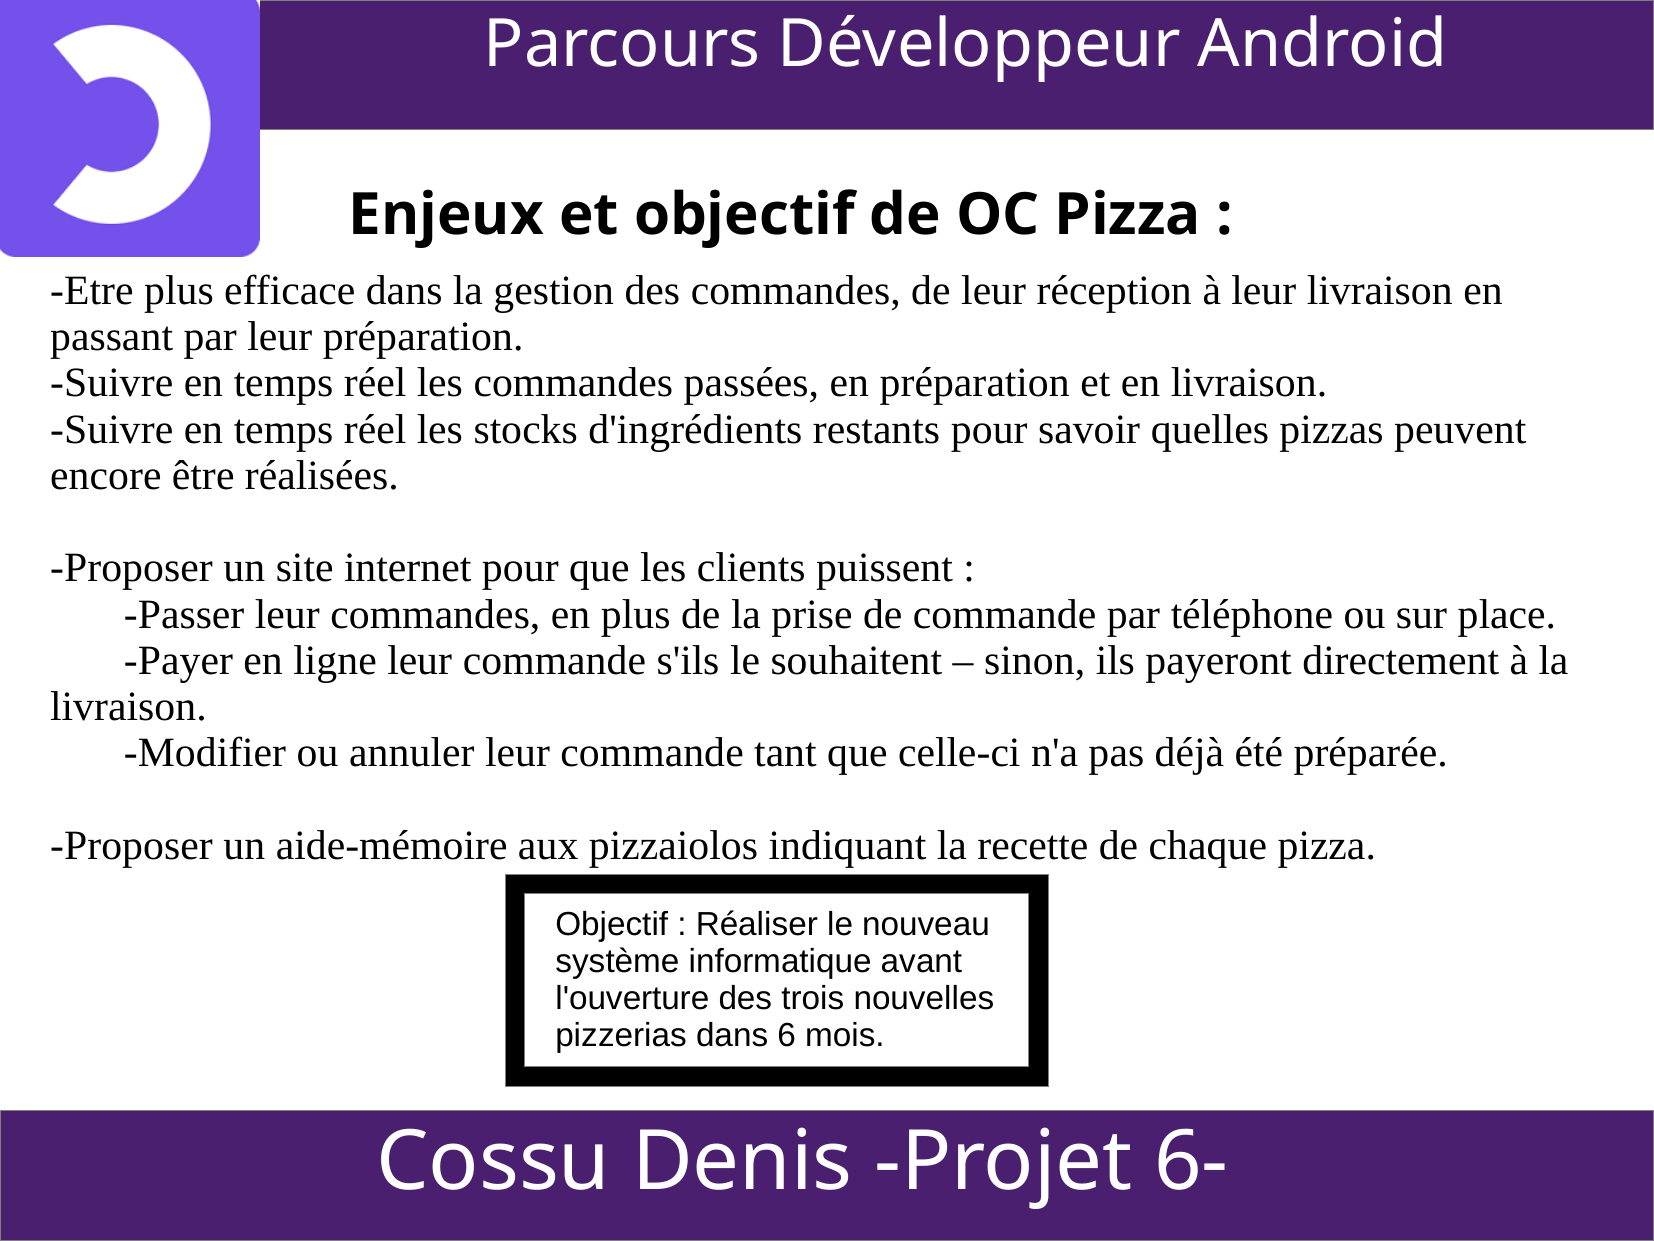

Enjeux et objectif de OC Pizza :
-Etre plus efficace dans la gestion des commandes, de leur réception à leur livraison en passant par leur préparation.
-Suivre en temps réel les commandes passées, en préparation et en livraison.
-Suivre en temps réel les stocks d'ingrédients restants pour savoir quelles pizzas peuvent encore être réalisées.
-Proposer un site internet pour que les clients puissent :
	-Passer leur commandes, en plus de la prise de commande par téléphone ou sur place.
	-Payer en ligne leur commande s'ils le souhaitent – sinon, ils payeront directement à la livraison.
	-Modifier ou annuler leur commande tant que celle-ci n'a pas déjà été préparée.
-Proposer un aide-mémoire aux pizzaiolos indiquant la recette de chaque pizza.
Objectif : Réaliser le nouveau système informatique avant l'ouverture des trois nouvelles pizzerias dans 6 mois.